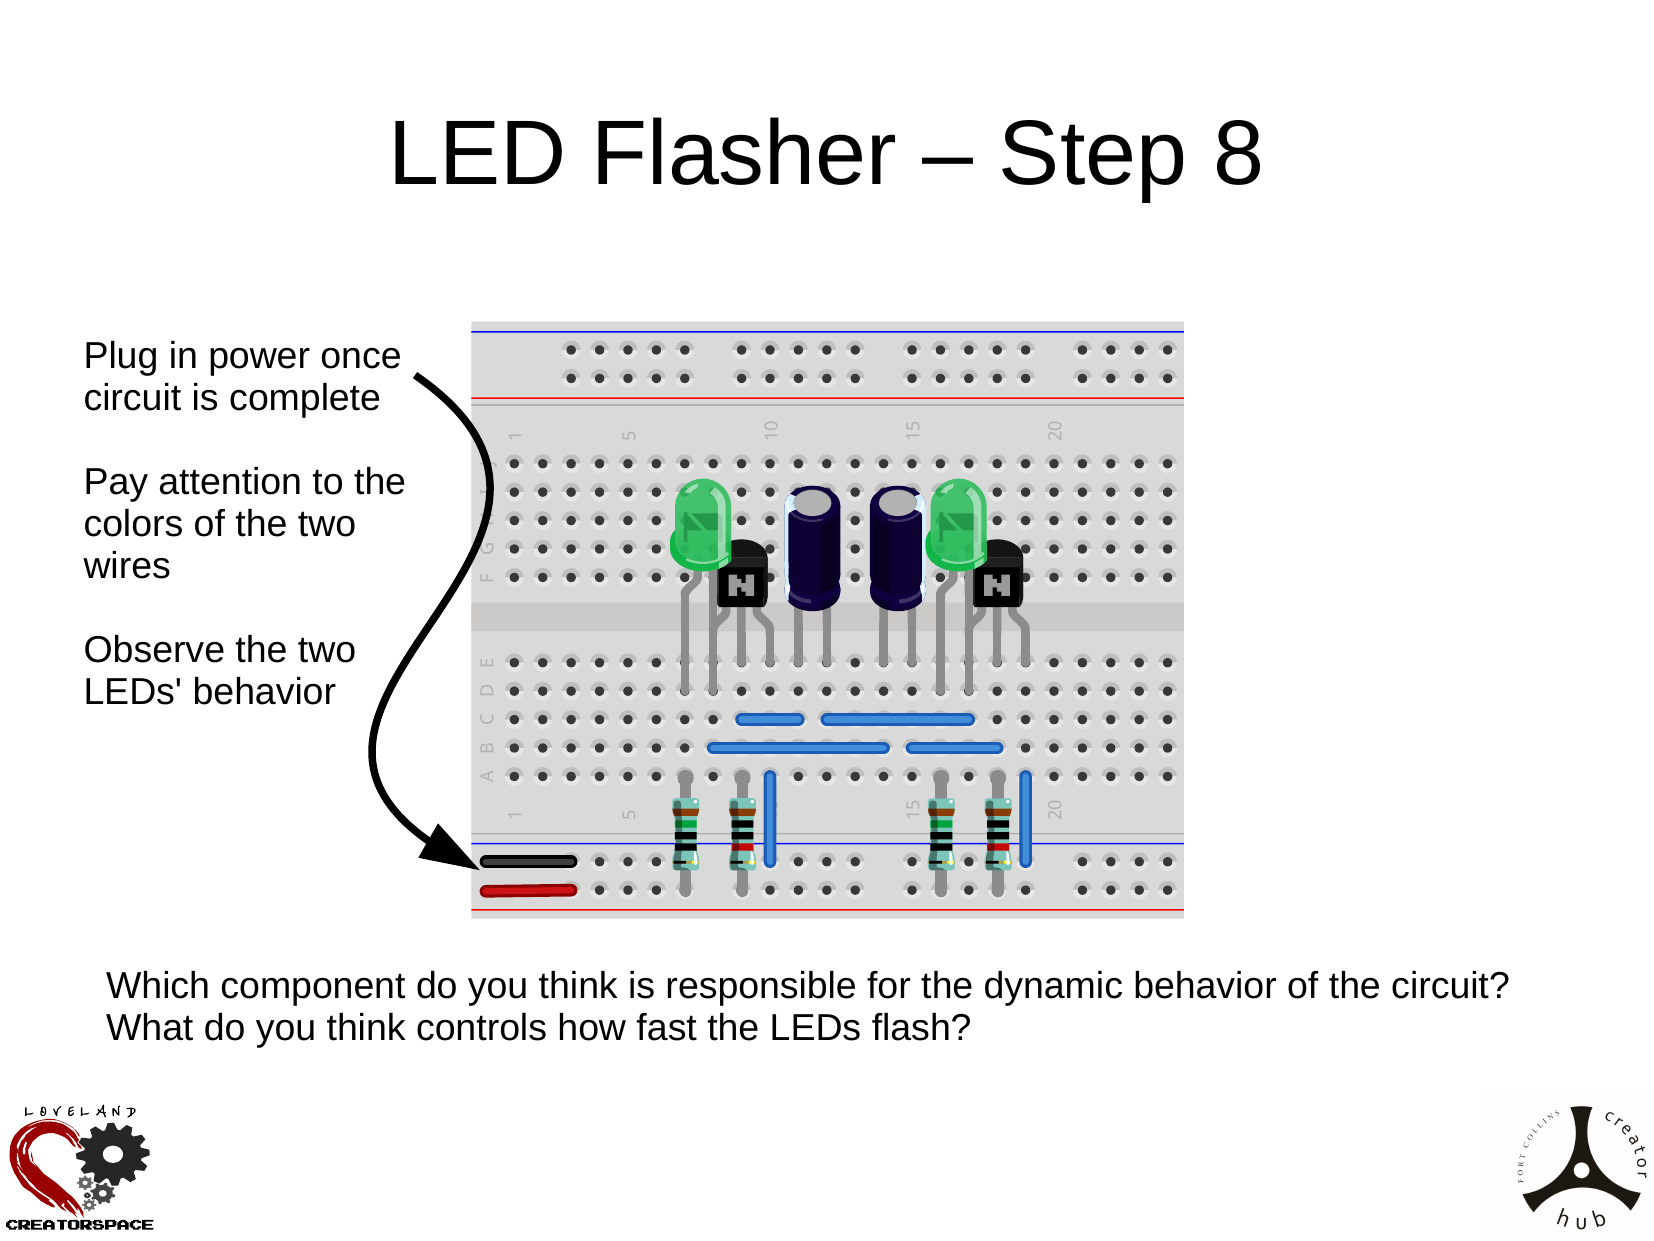

# LED Flasher – Step 8
Plug in power once circuit is complete
Pay attention to the colors of the two wires
Observe the two
LEDs' behavior
Which component do you think is responsible for the dynamic behavior of the circuit?
What do you think controls how fast the LEDs flash?